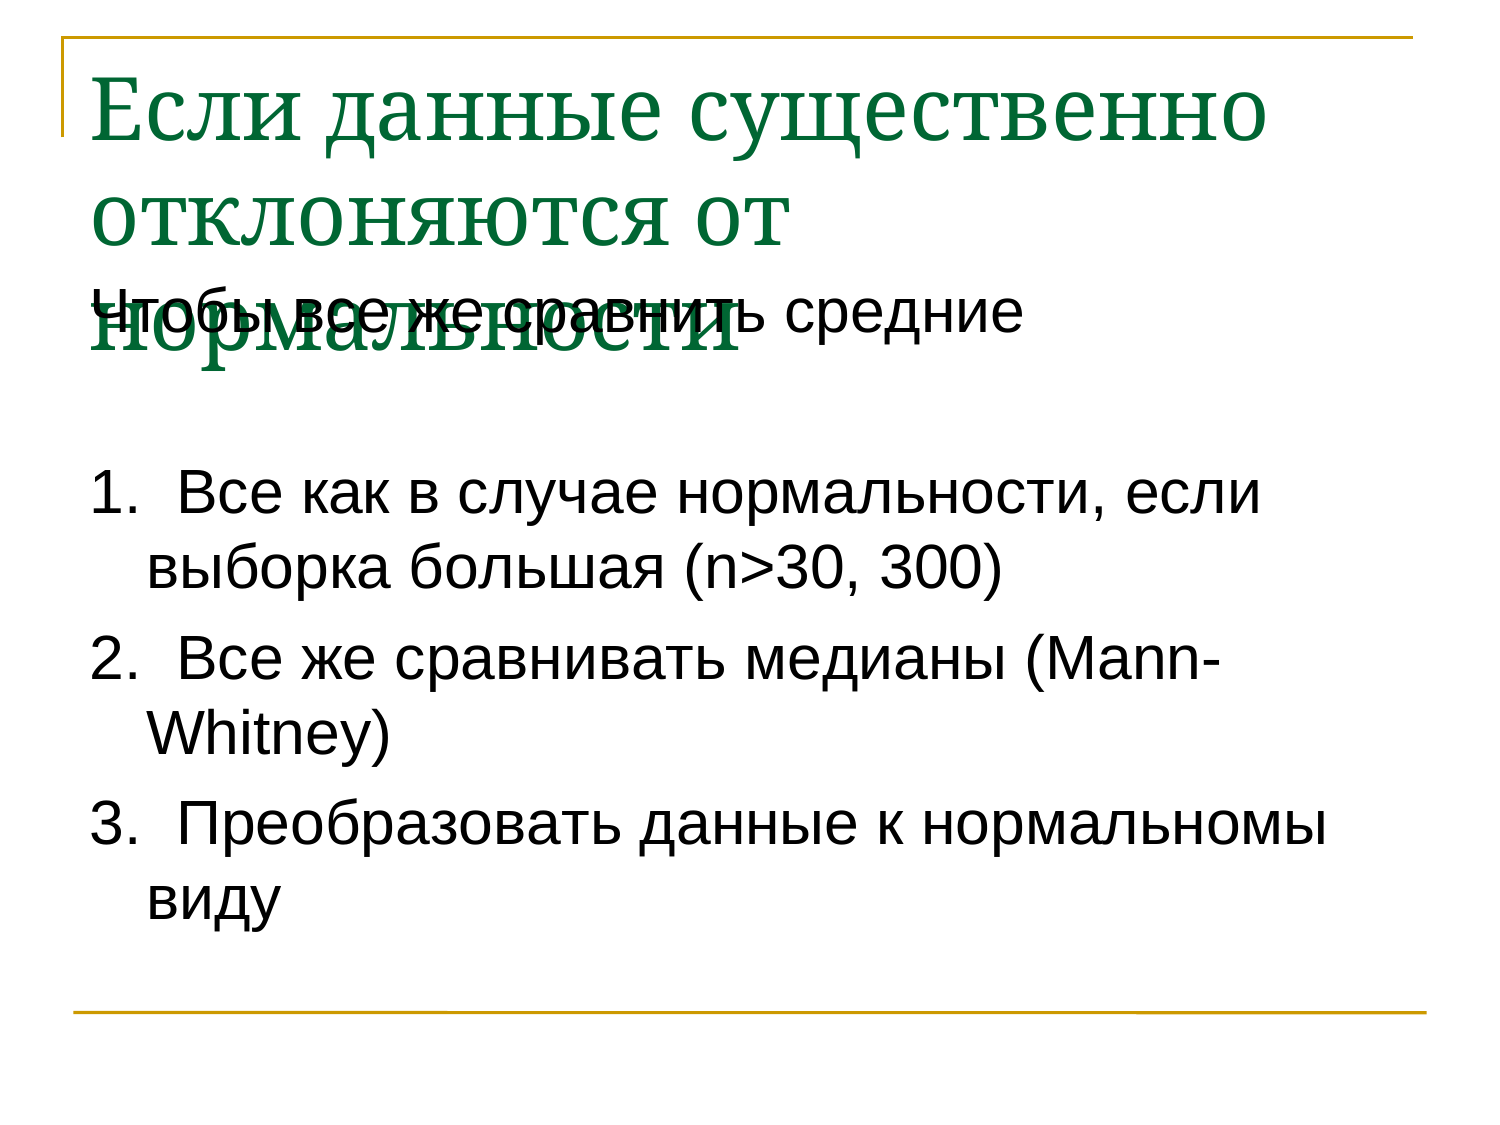

# Если данные существенно отклоняются от нормальности
Чтобы все же сравнить средние
1. Все как в случае нормальности, если выборка большая (n>30, 300)
2. Все же сравнивать медианы (Mann-Whitney)
3. Преобразовать данные к нормальномы виду